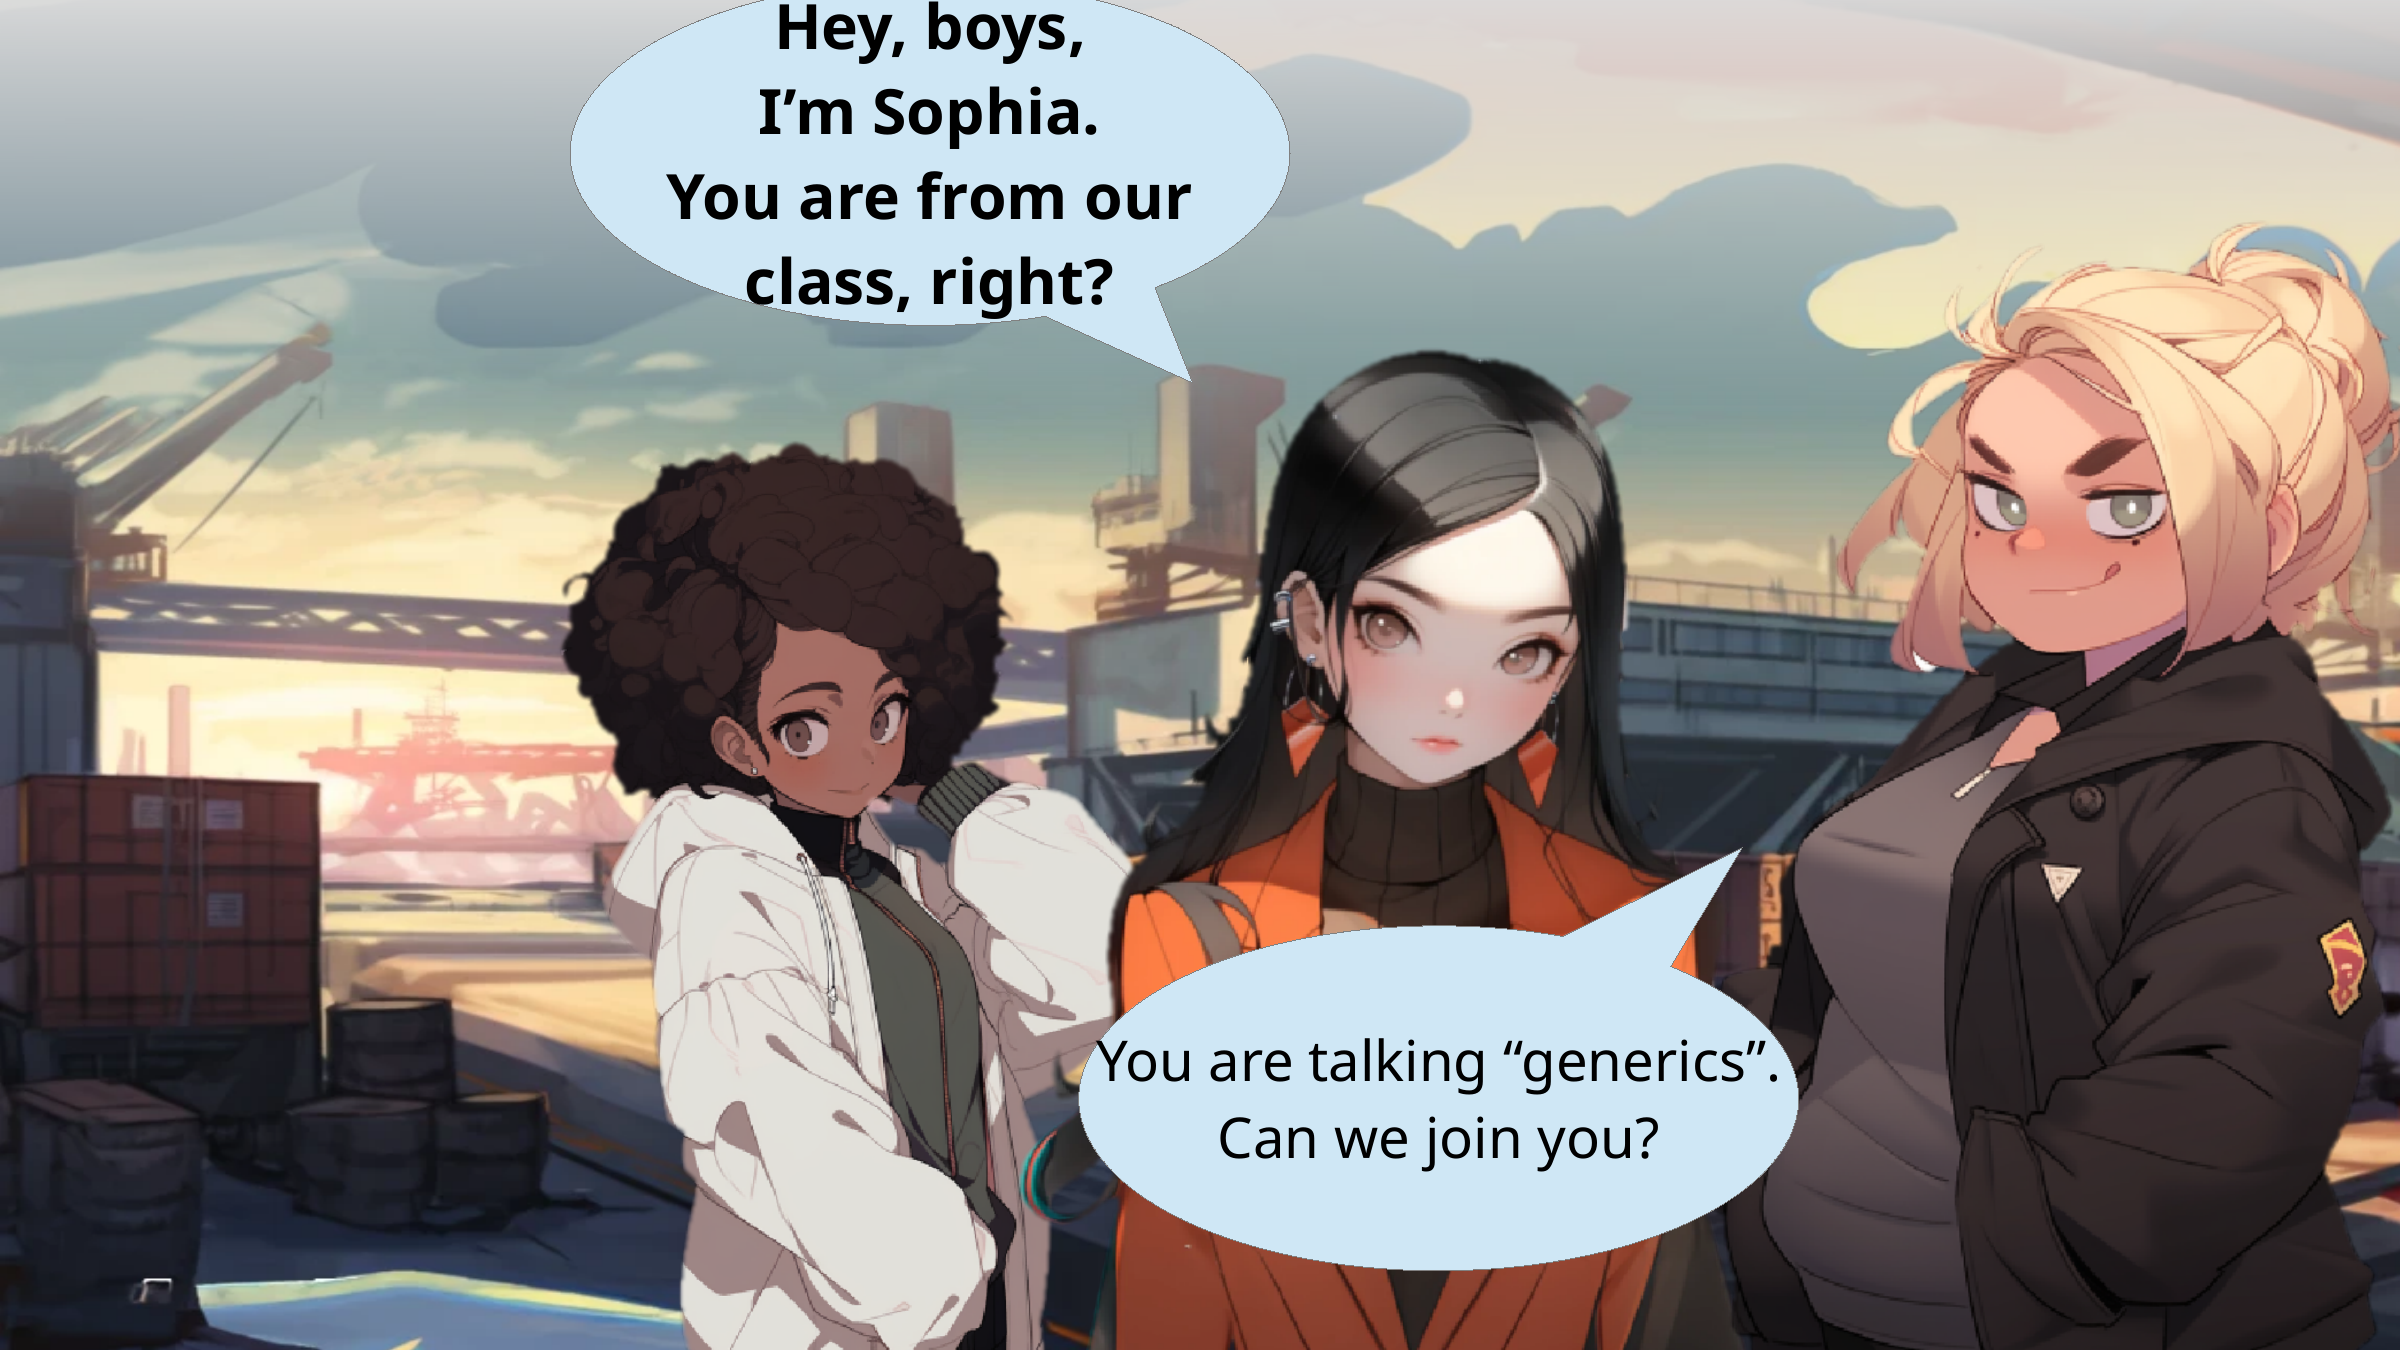

Hey, boys,
I’m Sophia.
You are from our
class, right?
You are talking “generics”.
Can we join you?